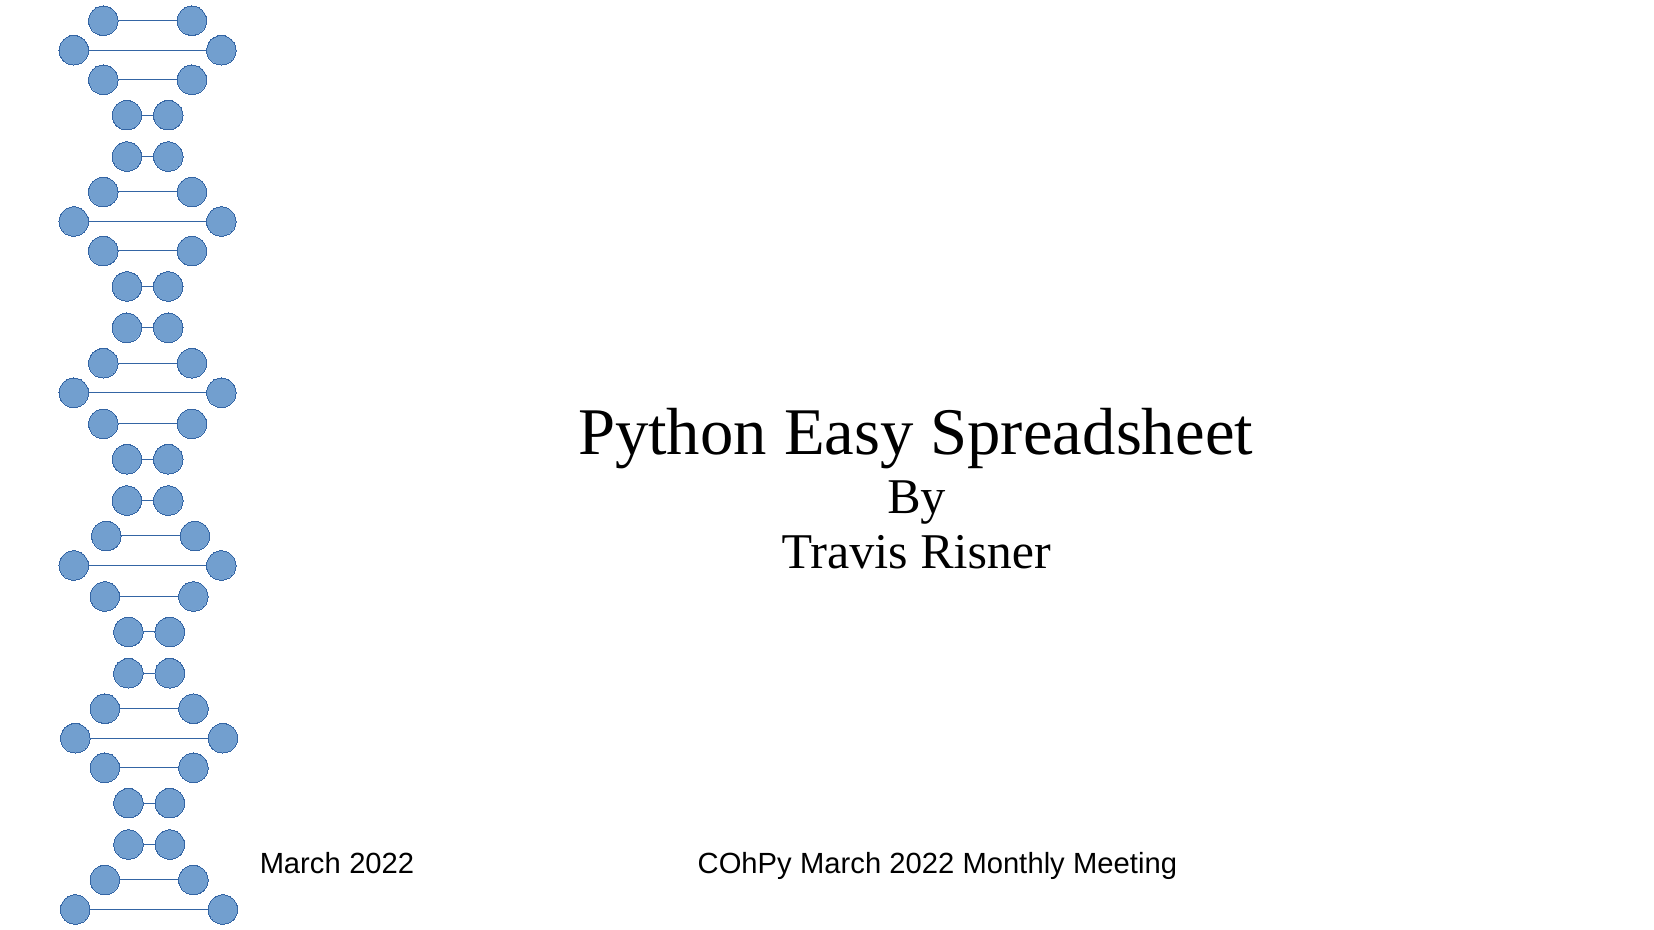

#
Python Easy Spreadsheet
By
Travis Risner